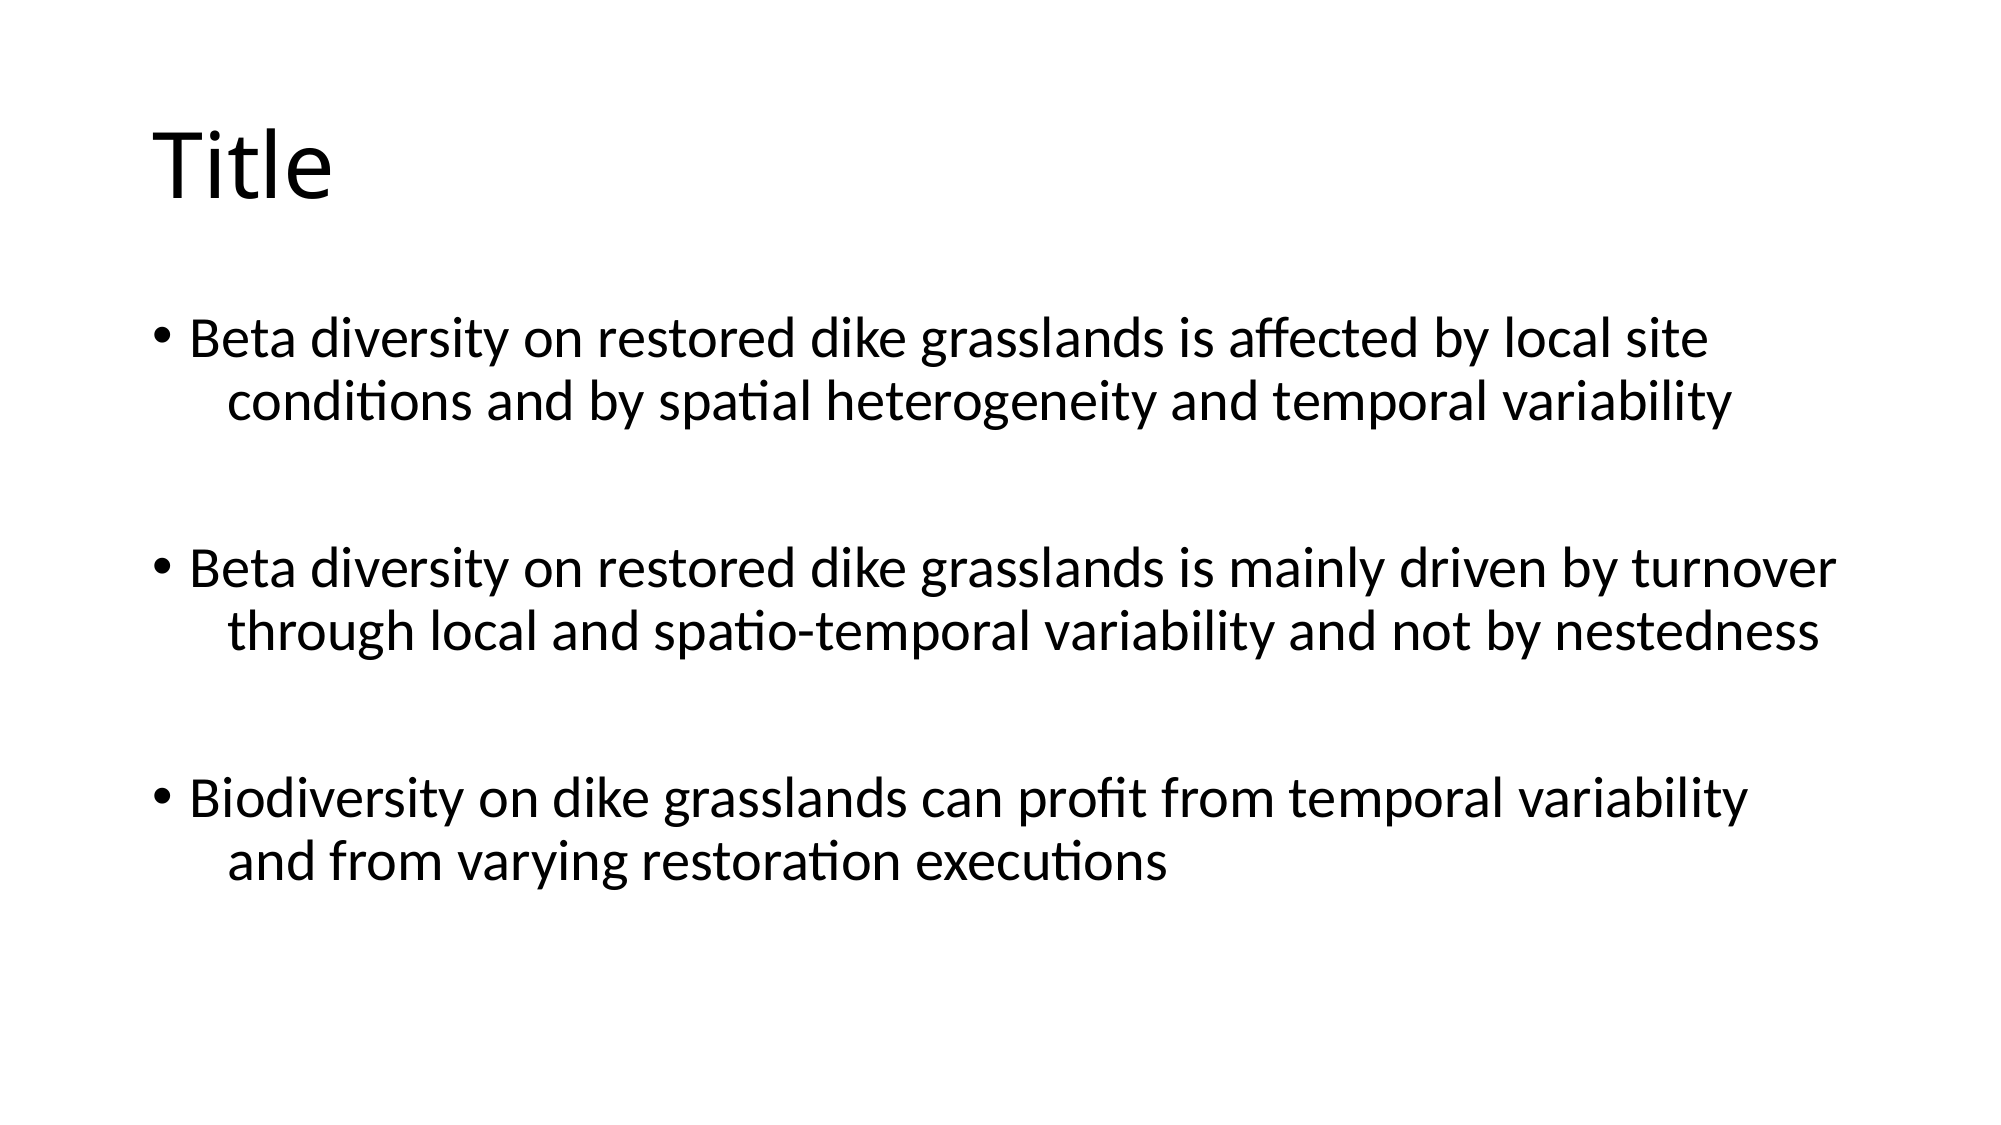

# Title
Beta diversity on restored dike grasslands is affected by local site conditions and by spatial heterogeneity and temporal variability
Beta diversity on restored dike grasslands is mainly driven by turnover through local and spatio-temporal variability and not by nestedness
Biodiversity on dike grasslands can profit from temporal variability and from varying restoration executions